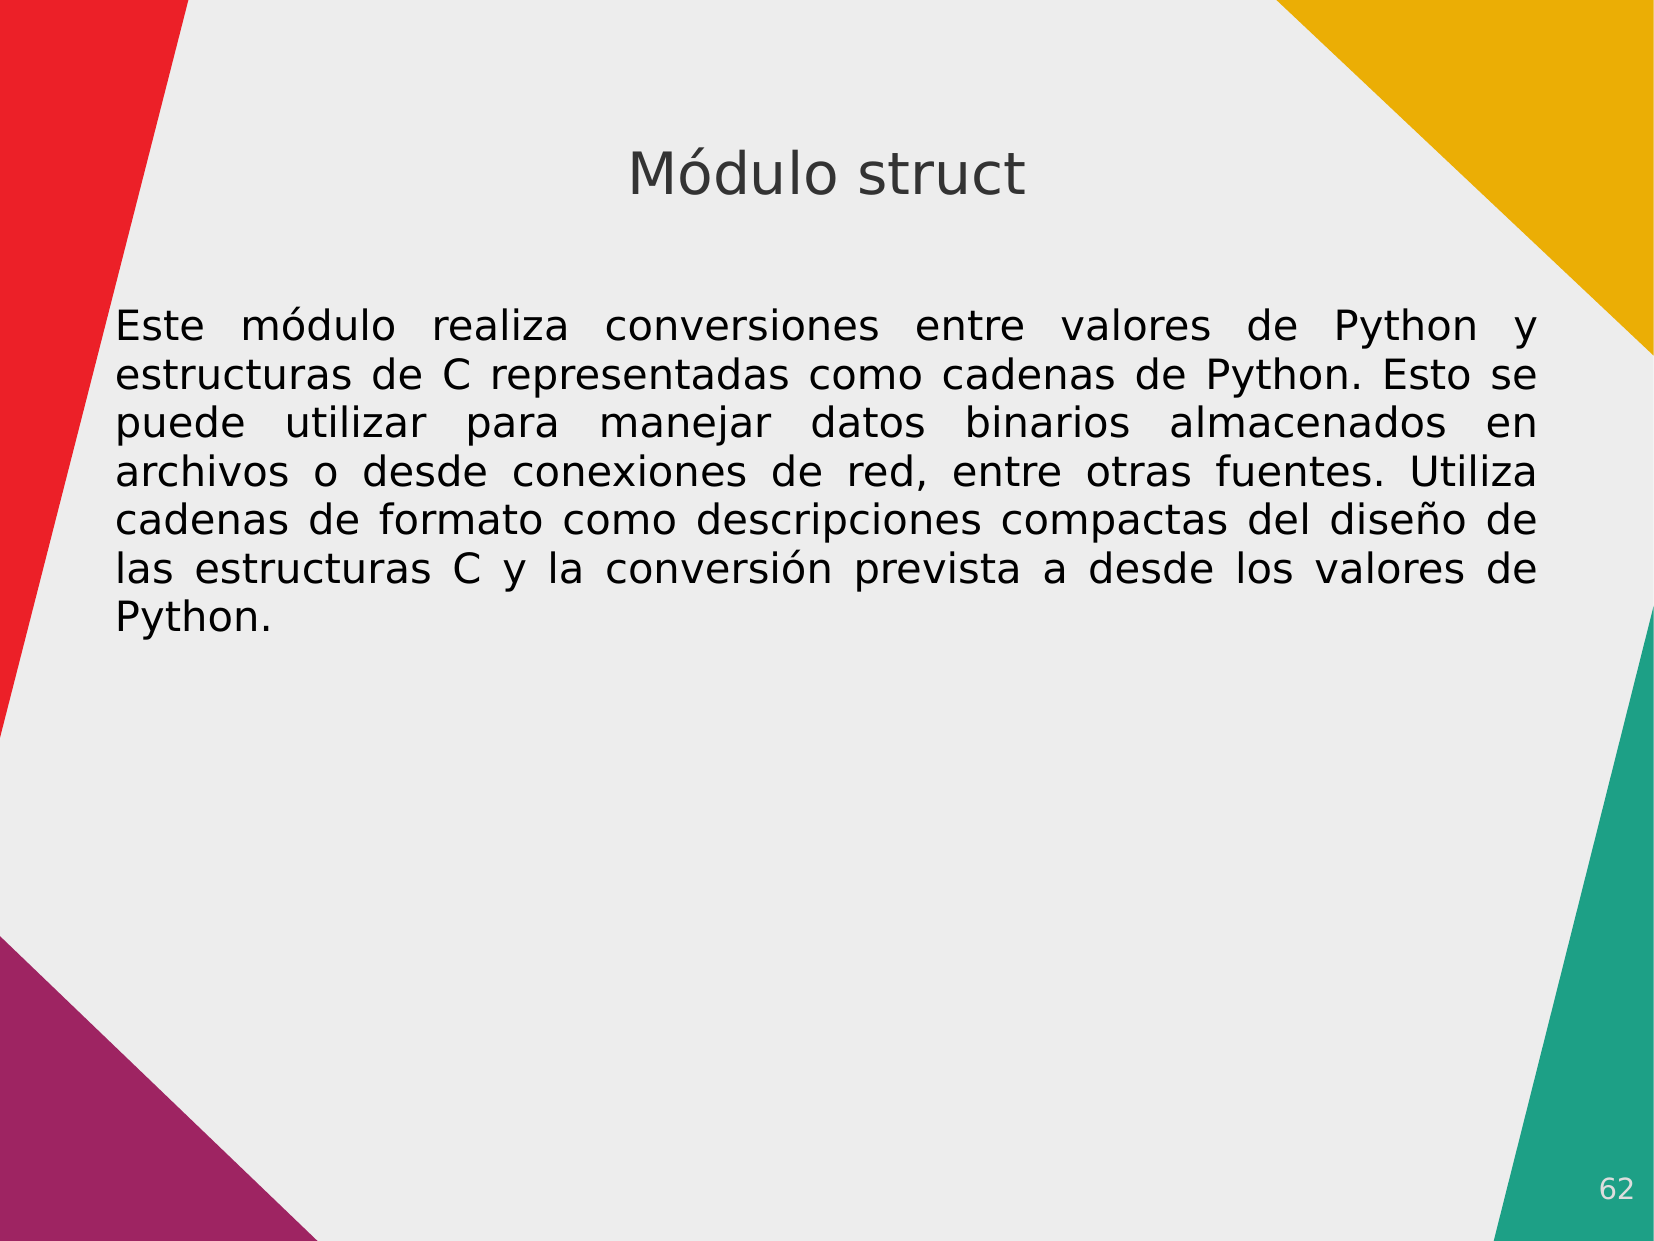

Módulo struct
# Este módulo realiza conversiones entre valores de Python y estructuras de C representadas como cadenas de Python. Esto se puede utilizar para manejar datos binarios almacenados en archivos o desde conexiones de red, entre otras fuentes. Utiliza cadenas de formato como descripciones compactas del diseño de las estructuras C y la conversión prevista a desde los valores de Python.
62